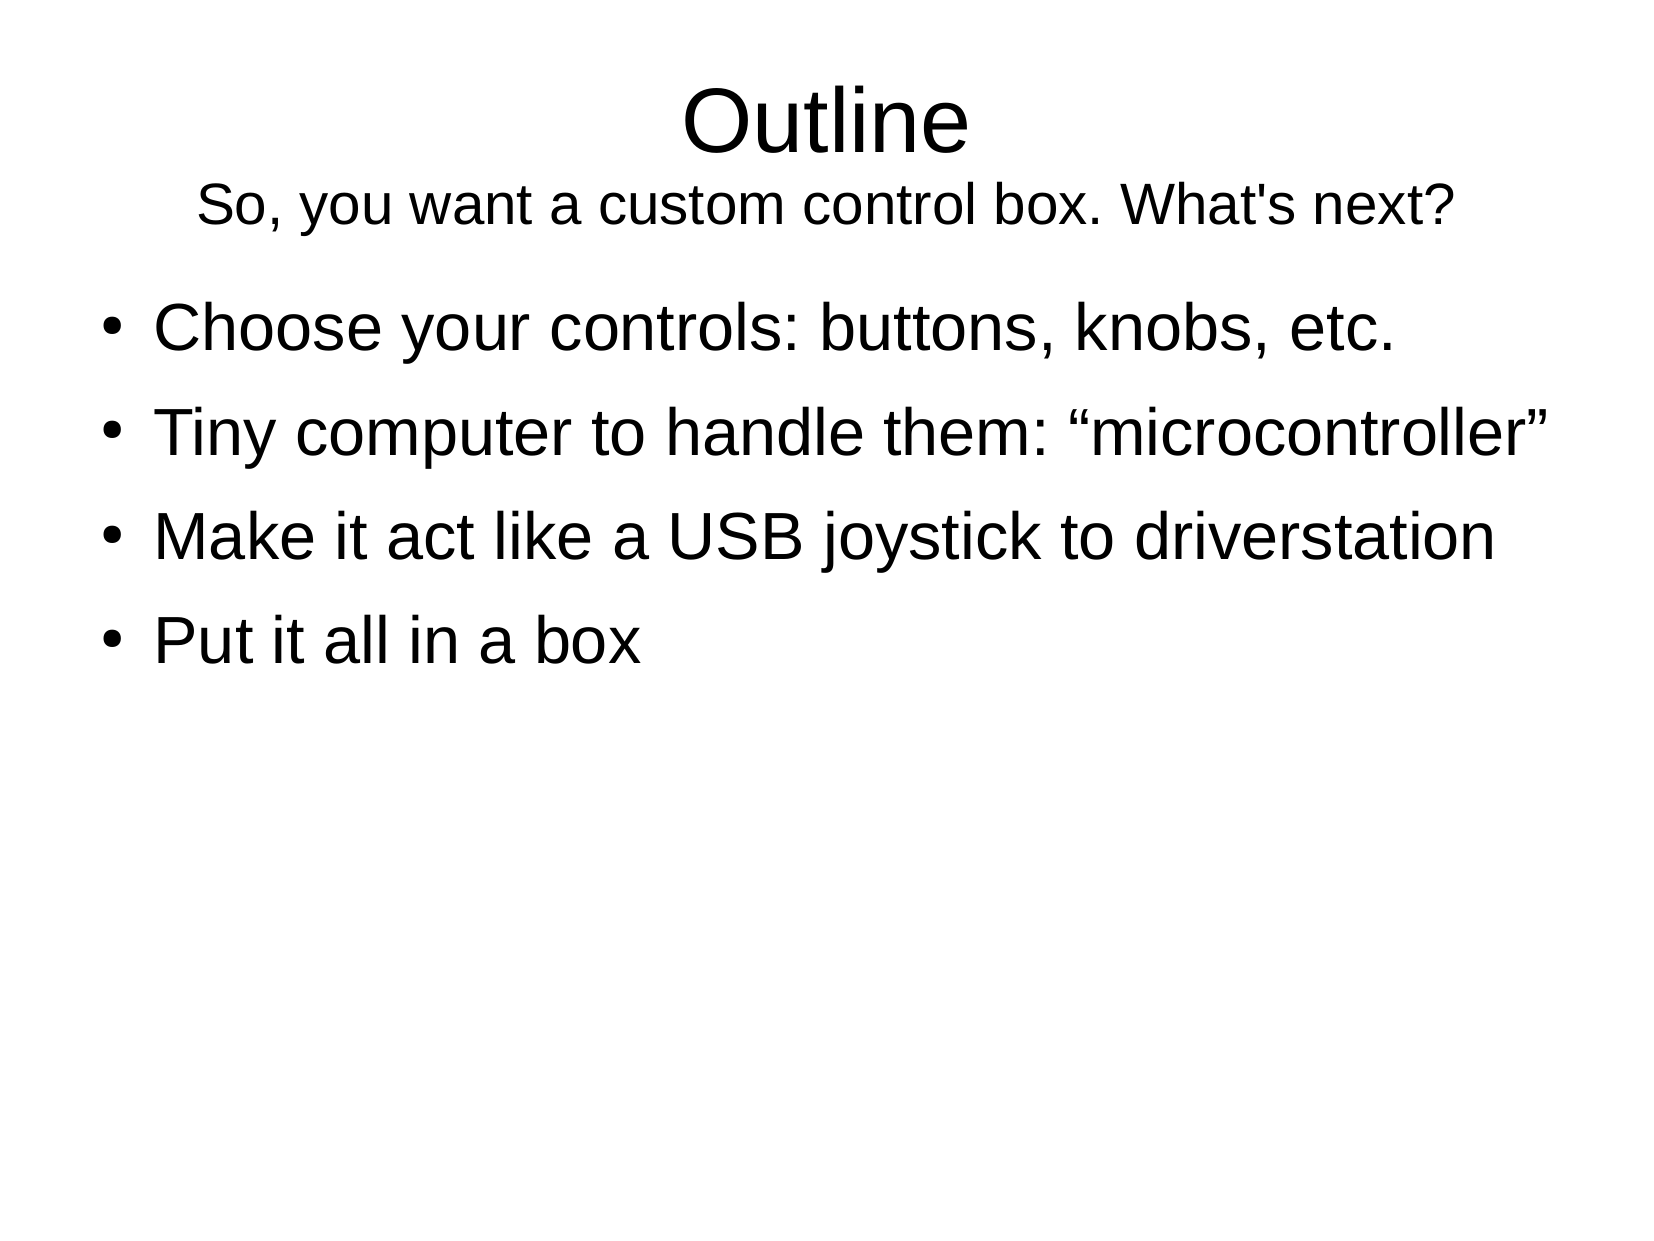

# Outline So, you want a custom control box. What's next?
Choose your controls: buttons, knobs, etc.
Tiny computer to handle them: “microcontroller”
Make it act like a USB joystick to driverstation
Put it all in a box